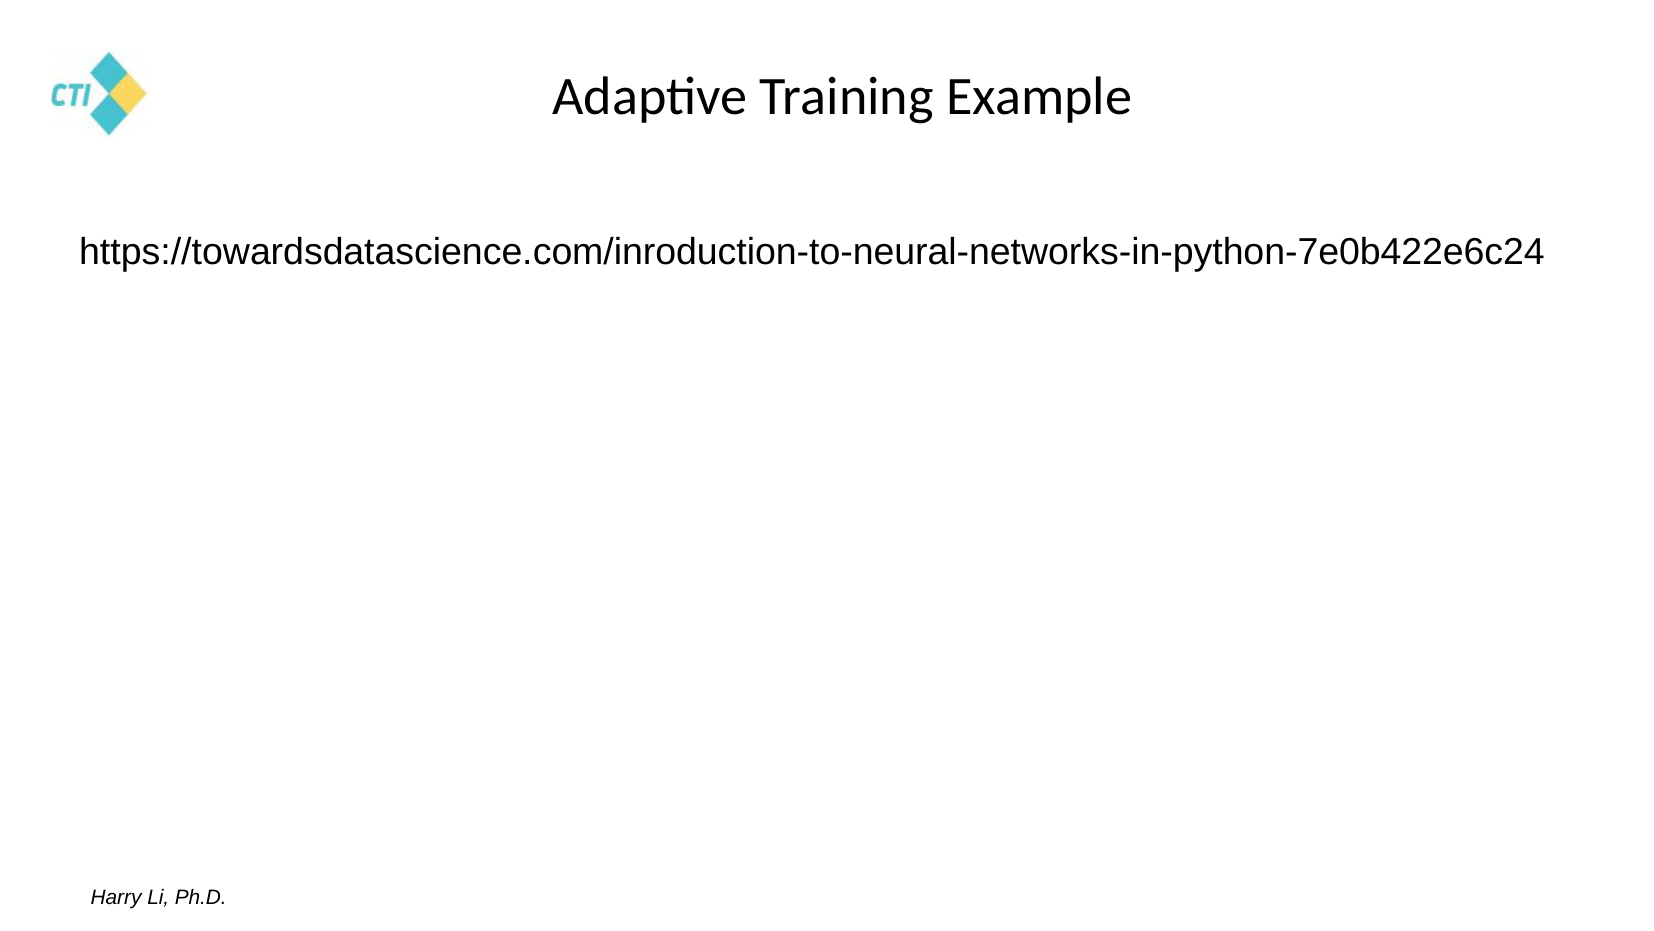

Adaptive Training Example
https://towardsdatascience.com/inroduction-to-neural-networks-in-python-7e0b422e6c24
Harry Li, Ph.D.